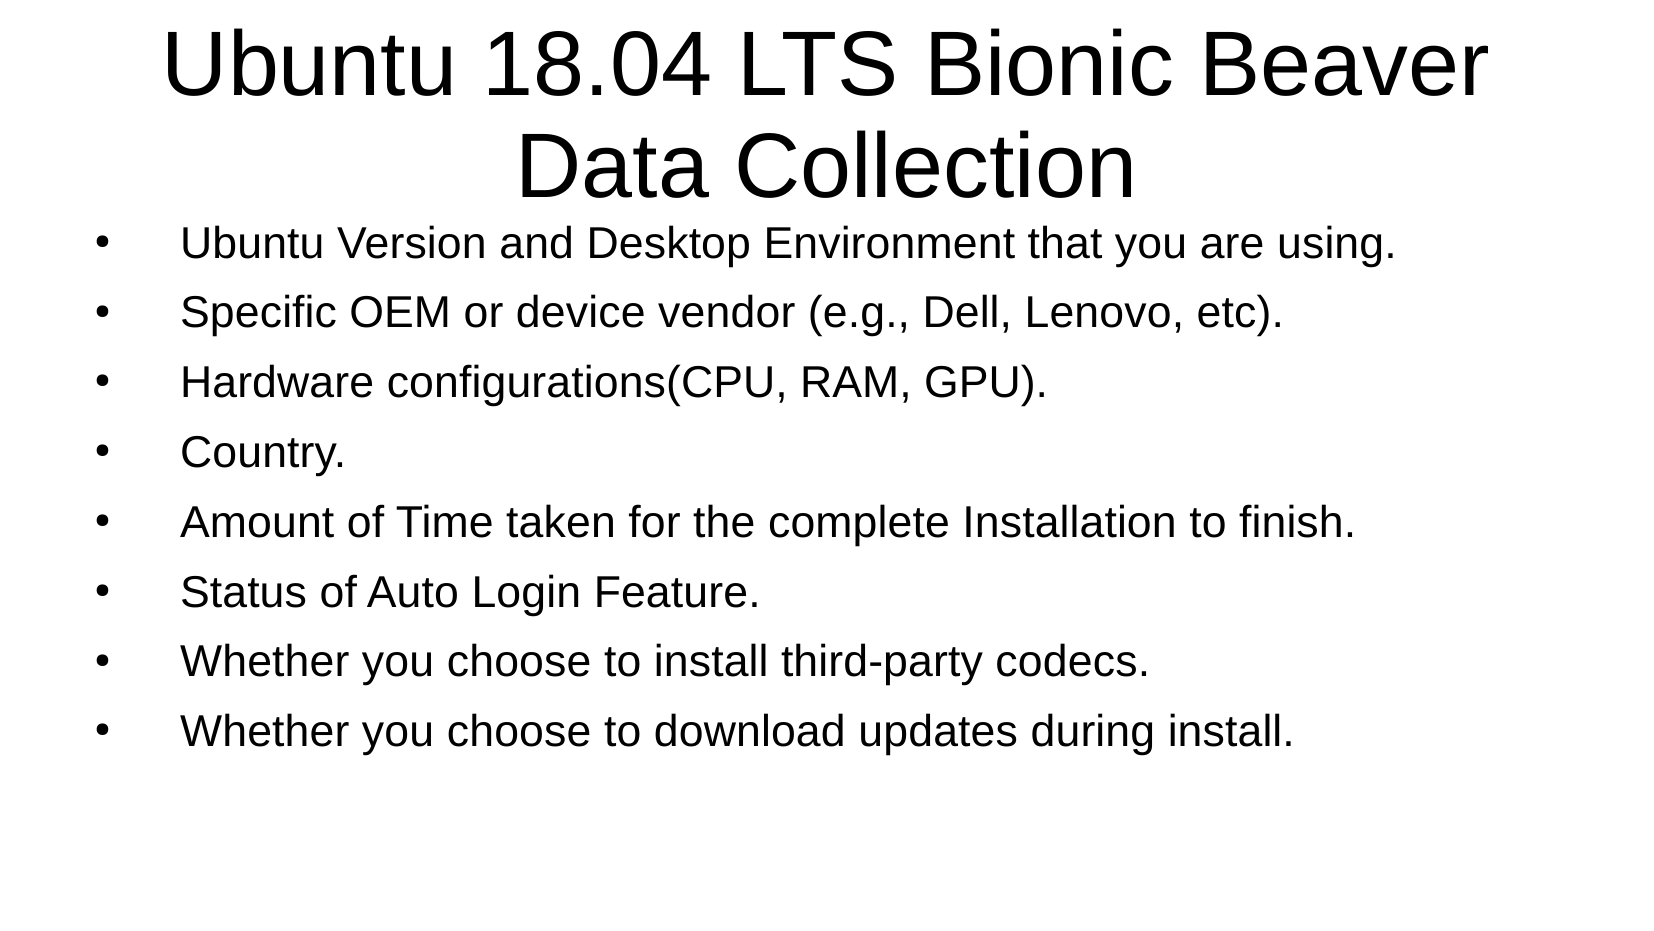

# Ubuntu 18.04 LTS Bionic Beaver Data Collection
 Ubuntu Version and Desktop Environment that you are using.
 Specific OEM or device vendor (e.g., Dell, Lenovo, etc).
 Hardware configurations(CPU, RAM, GPU).
 Country.
 Amount of Time taken for the complete Installation to finish.
 Status of Auto Login Feature.
 Whether you choose to install third-party codecs.
 Whether you choose to download updates during install.